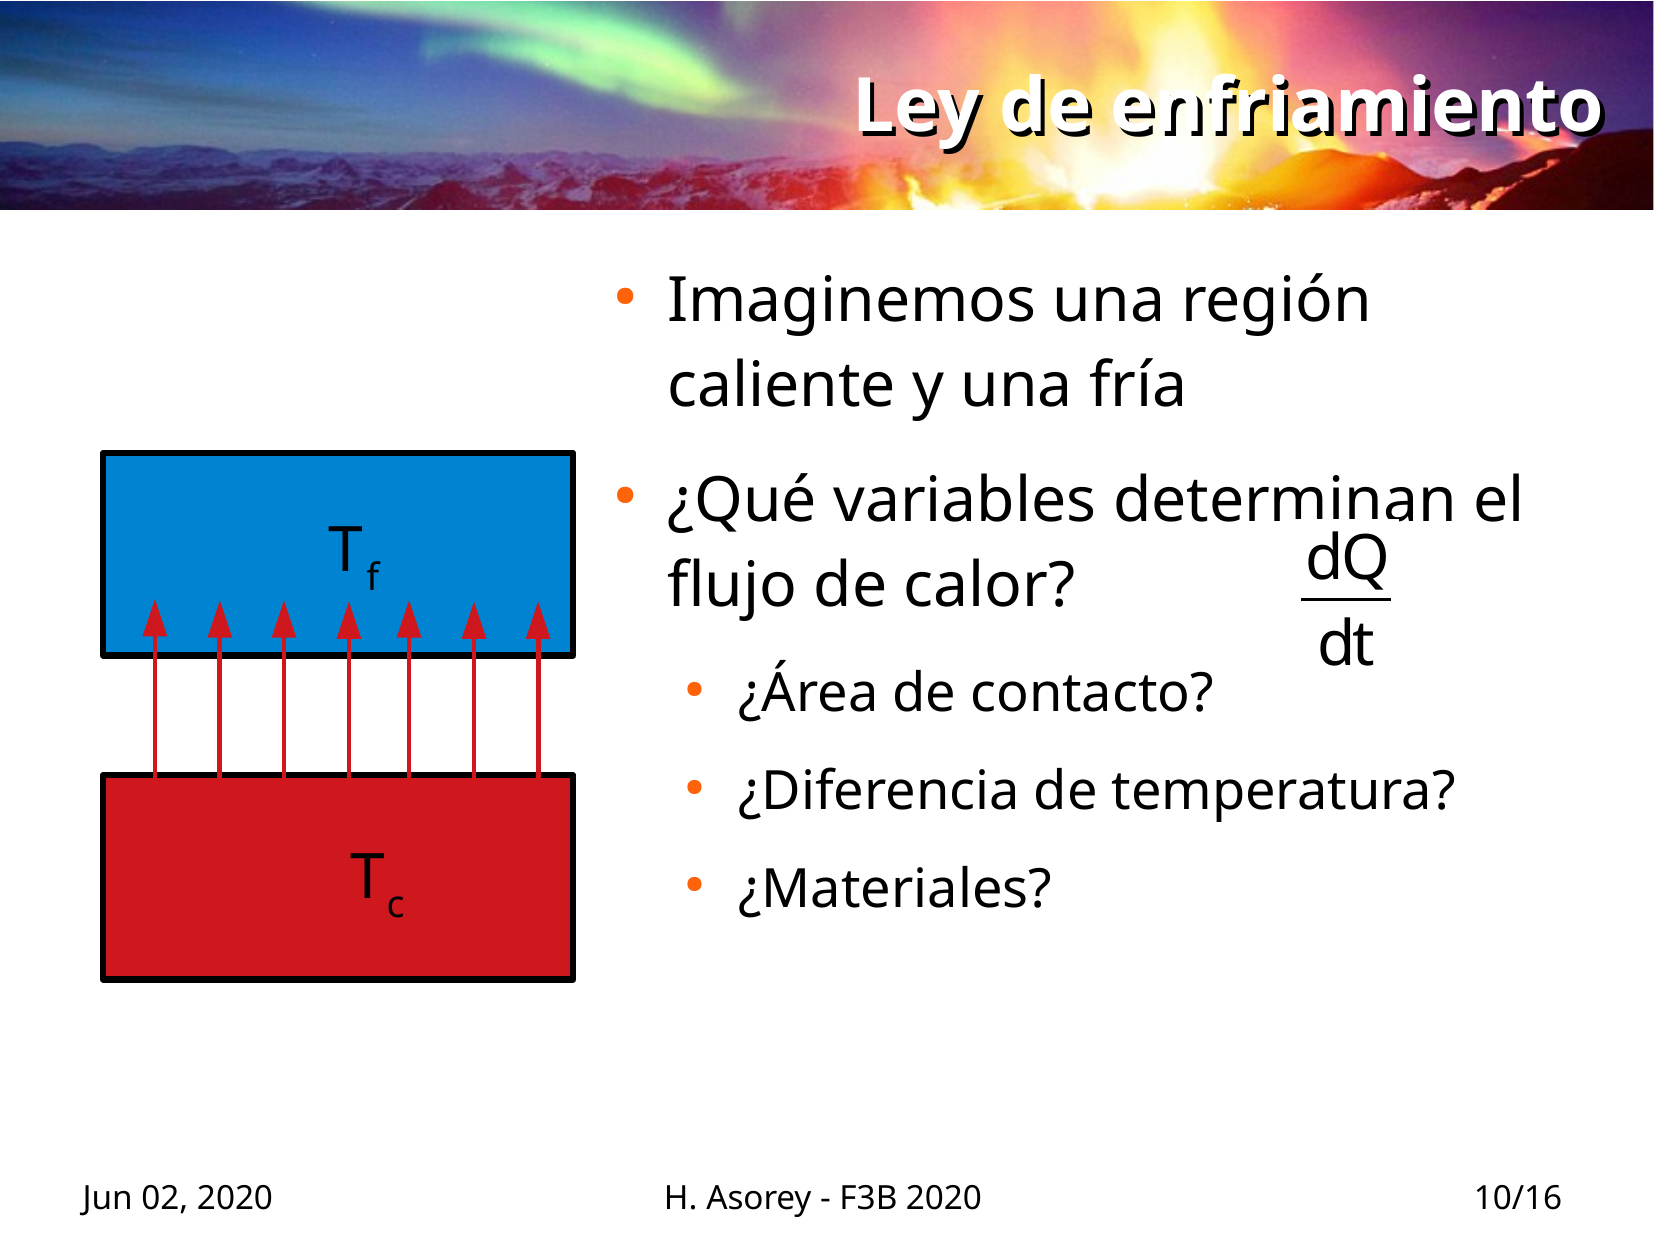

# Ley de enfriamiento
Imaginemos una región caliente y una fría
¿Qué variables determinan el flujo de calor?
¿Área de contacto?
¿Diferencia de temperatura?
¿Materiales?
Jun 02, 2020
H. Asorey - F3B 2020
10